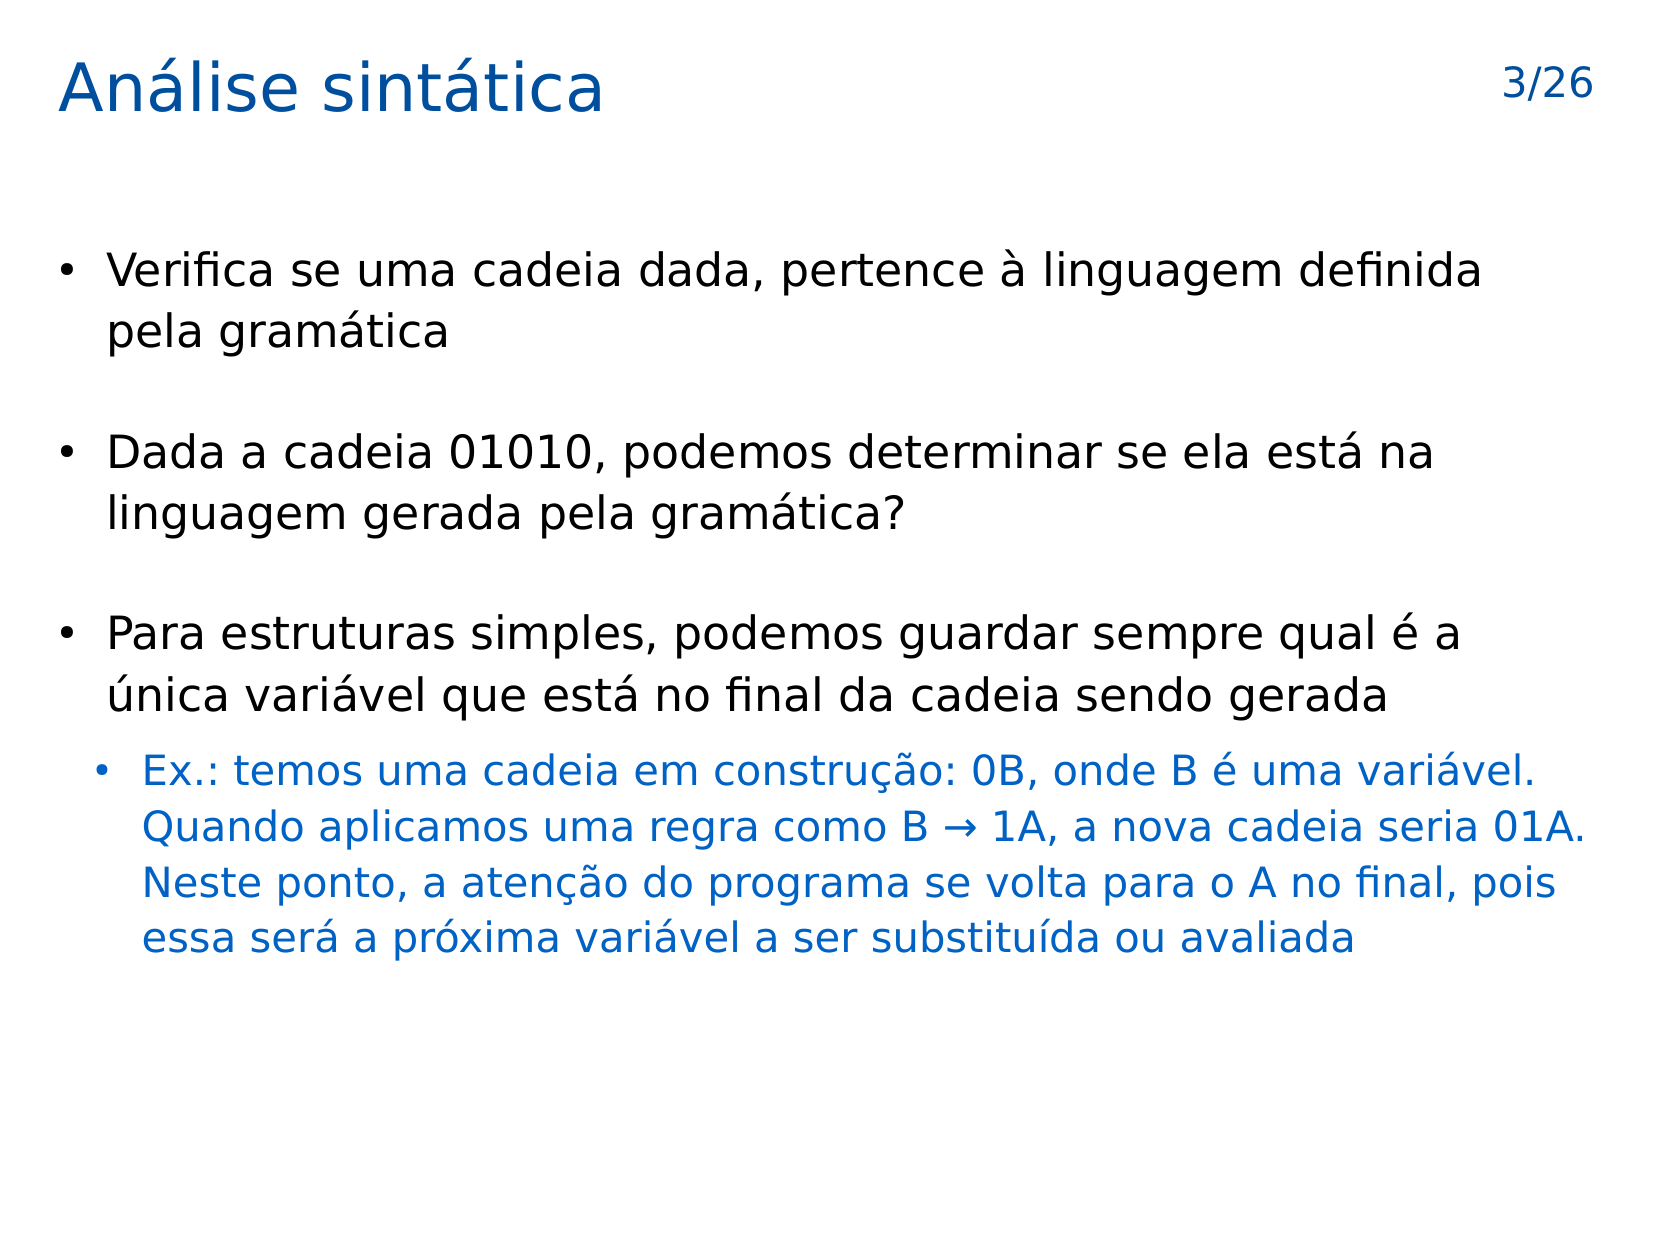

# Análise sintática
3
Verifica se uma cadeia dada, pertence à linguagem definida pela gramática
Dada a cadeia 01010, podemos determinar se ela está na linguagem gerada pela gramática?
Para estruturas simples, podemos guardar sempre qual é a única variável que está no final da cadeia sendo gerada
Ex.: temos uma cadeia em construção: 0B, onde B é uma variável. Quando aplicamos uma regra como B → 1A, a nova cadeia seria 01A. Neste ponto, a atenção do programa se volta para o A no final, pois essa será a próxima variável a ser substituída ou avaliada